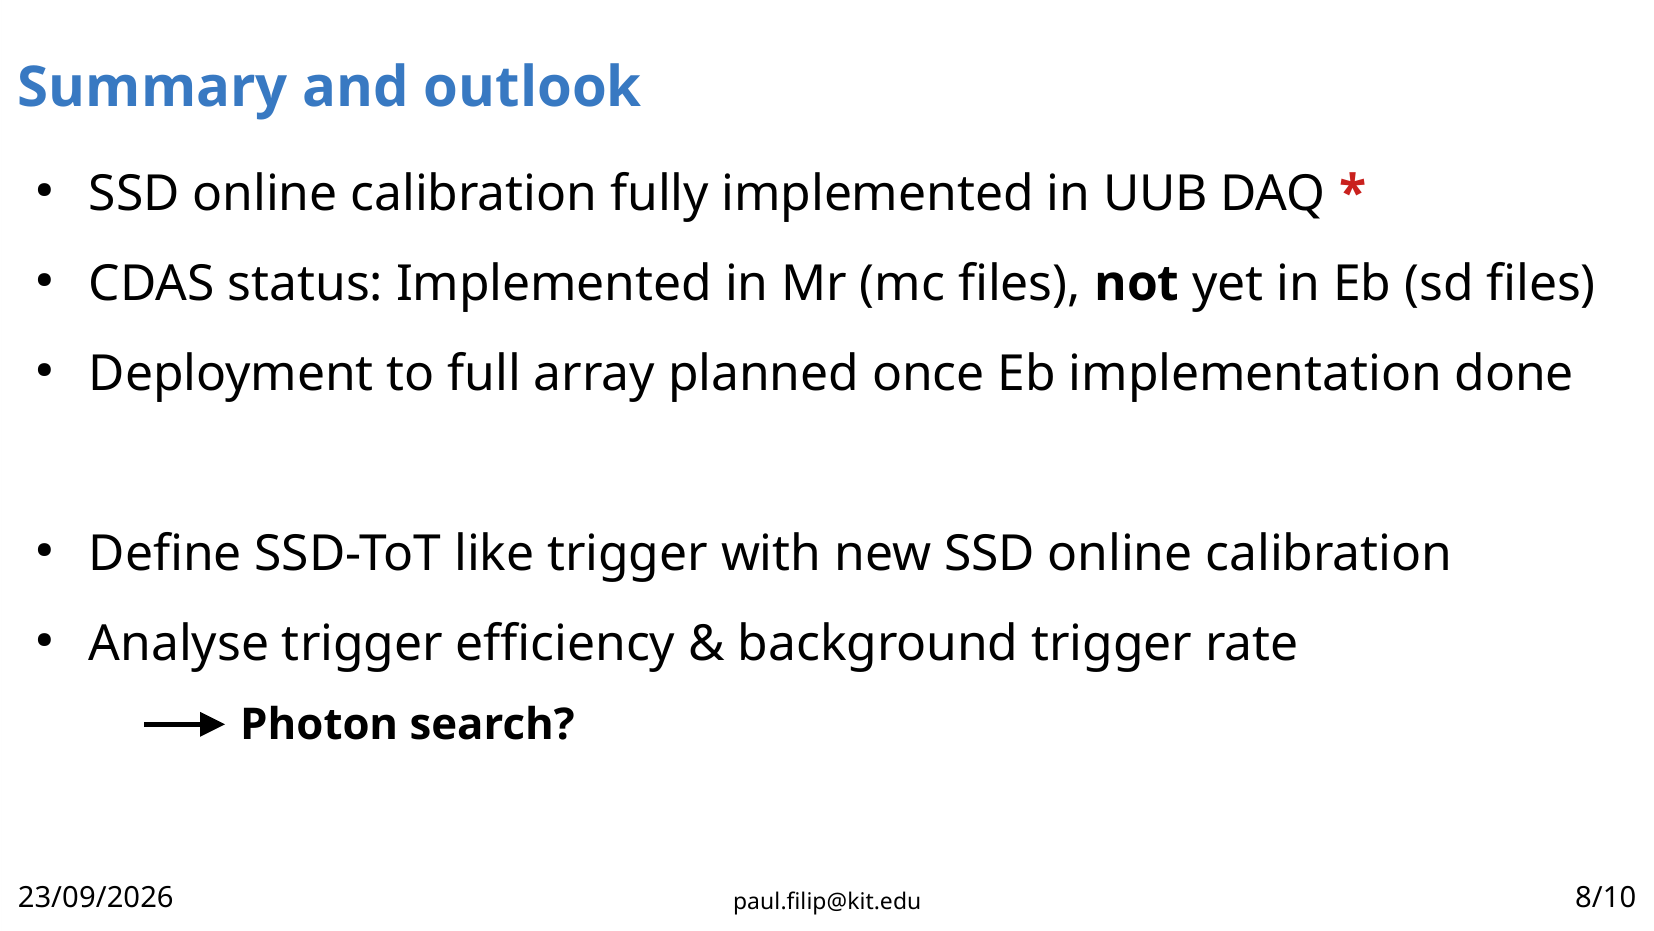

# Summary and outlook
SSD online calibration fully implemented in UUB DAQ *
CDAS status: Implemented in Mr (mc files), not yet in Eb (sd files)
Deployment to full array planned once Eb implementation done
Define SSD-ToT like trigger with new SSD online calibration
Analyse trigger efficiency & background trigger rate
 Photon search?
paul.filip@kit.edu
8